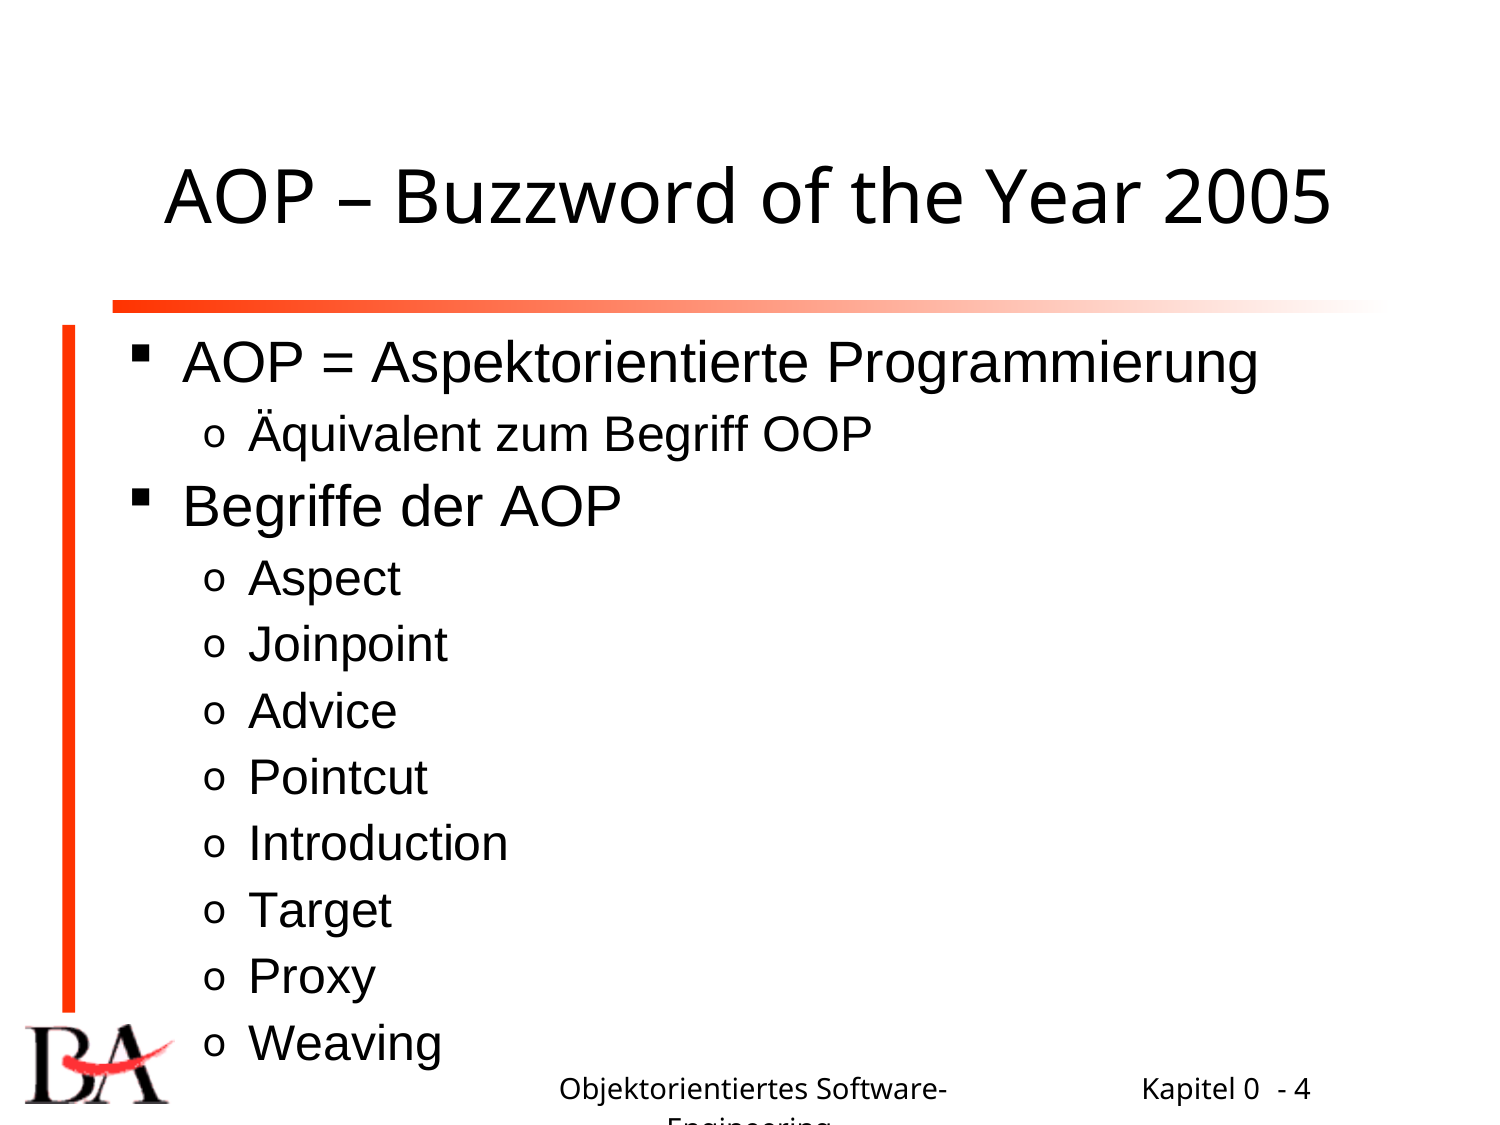

# AOP – Buzzword of the Year 2005
AOP = Aspektorientierte Programmierung
Äquivalent zum Begriff OOP
Begriffe der AOP
Aspect
Joinpoint
Advice
Pointcut
Introduction
Target
Proxy
Weaving
4